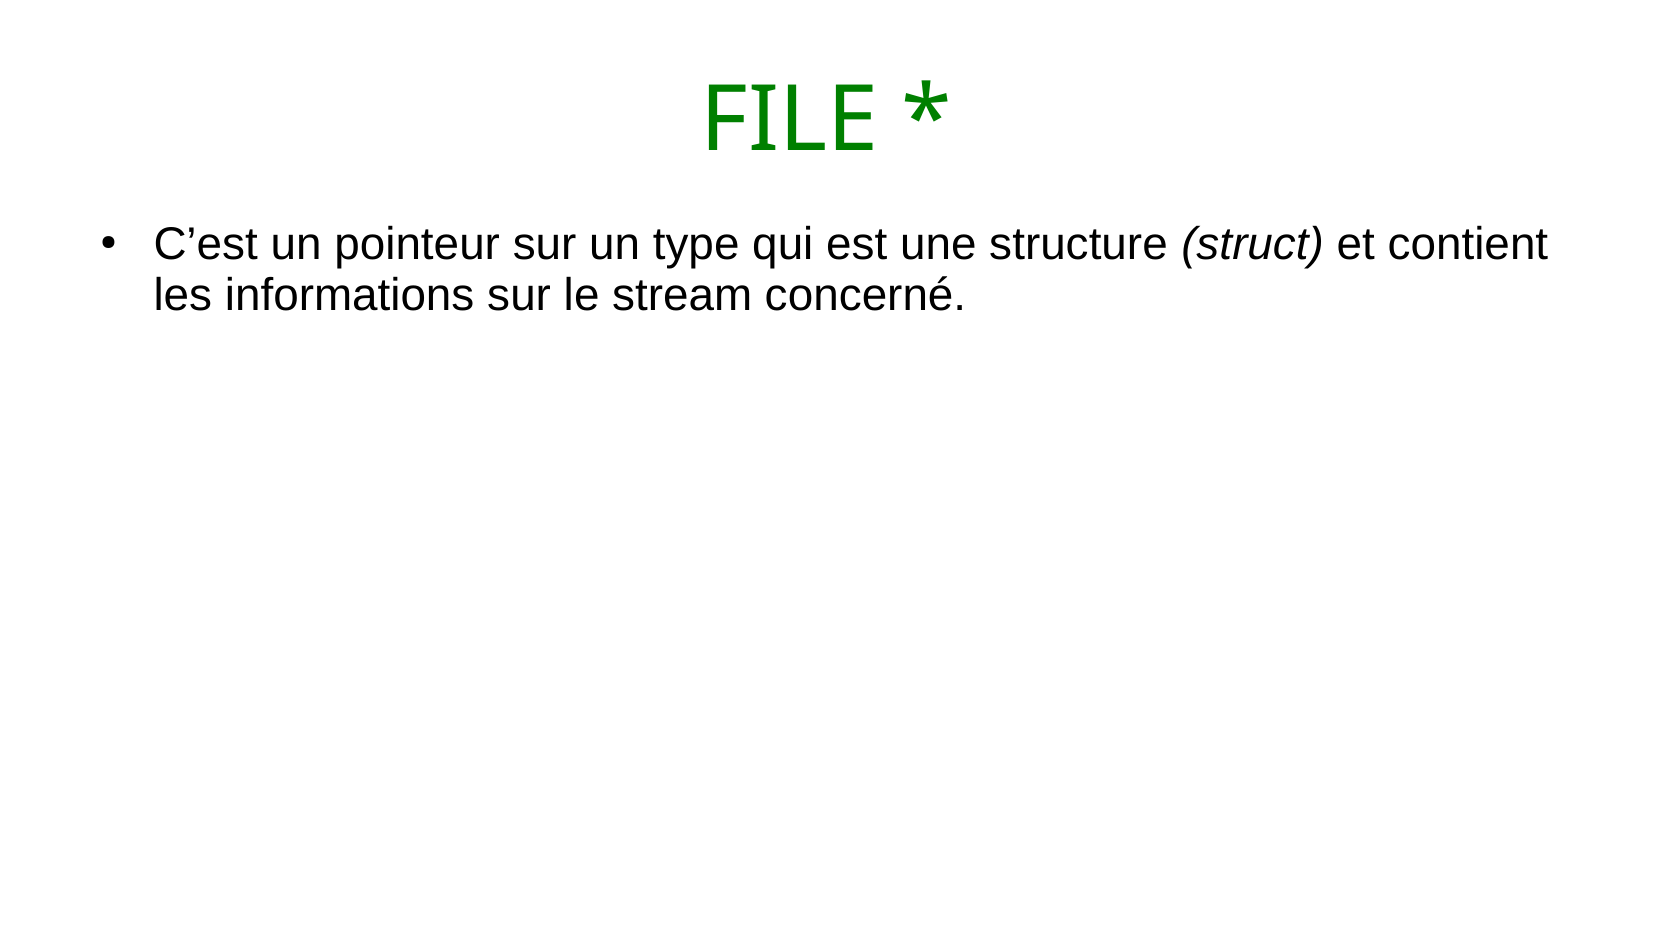

# FILE *
C’est un pointeur sur un type qui est une structure (struct) et contient les informations sur le stream concerné.